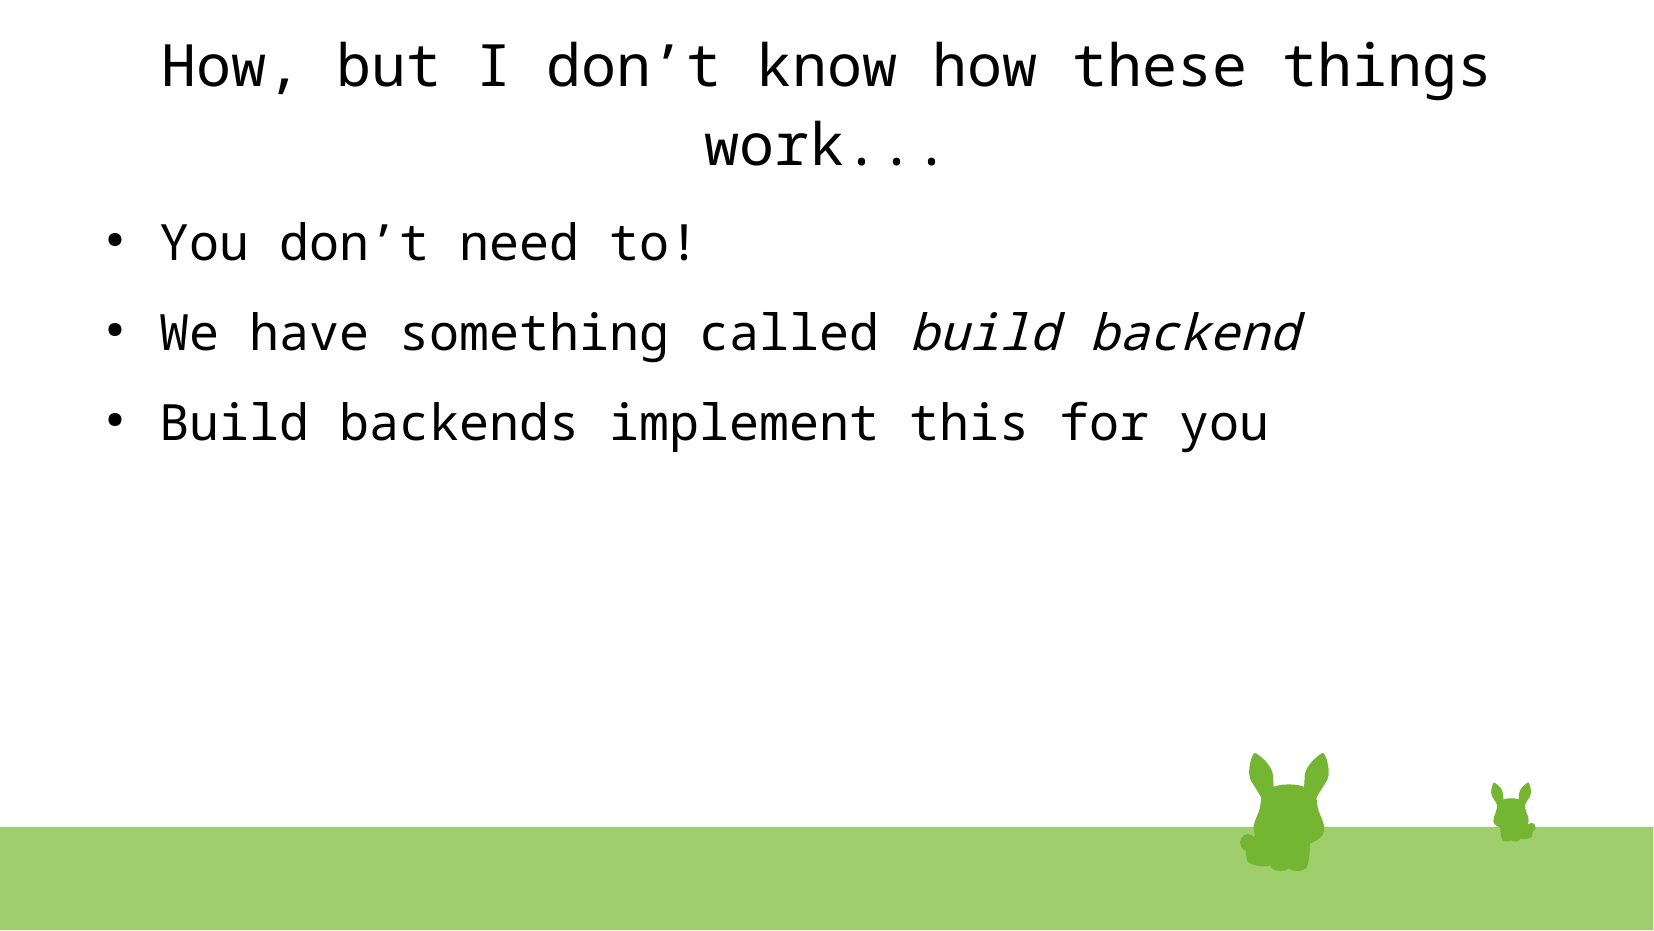

# How, but I don’t know how these things work...
You don’t need to!
We have something called build backend
Build backends implement this for you